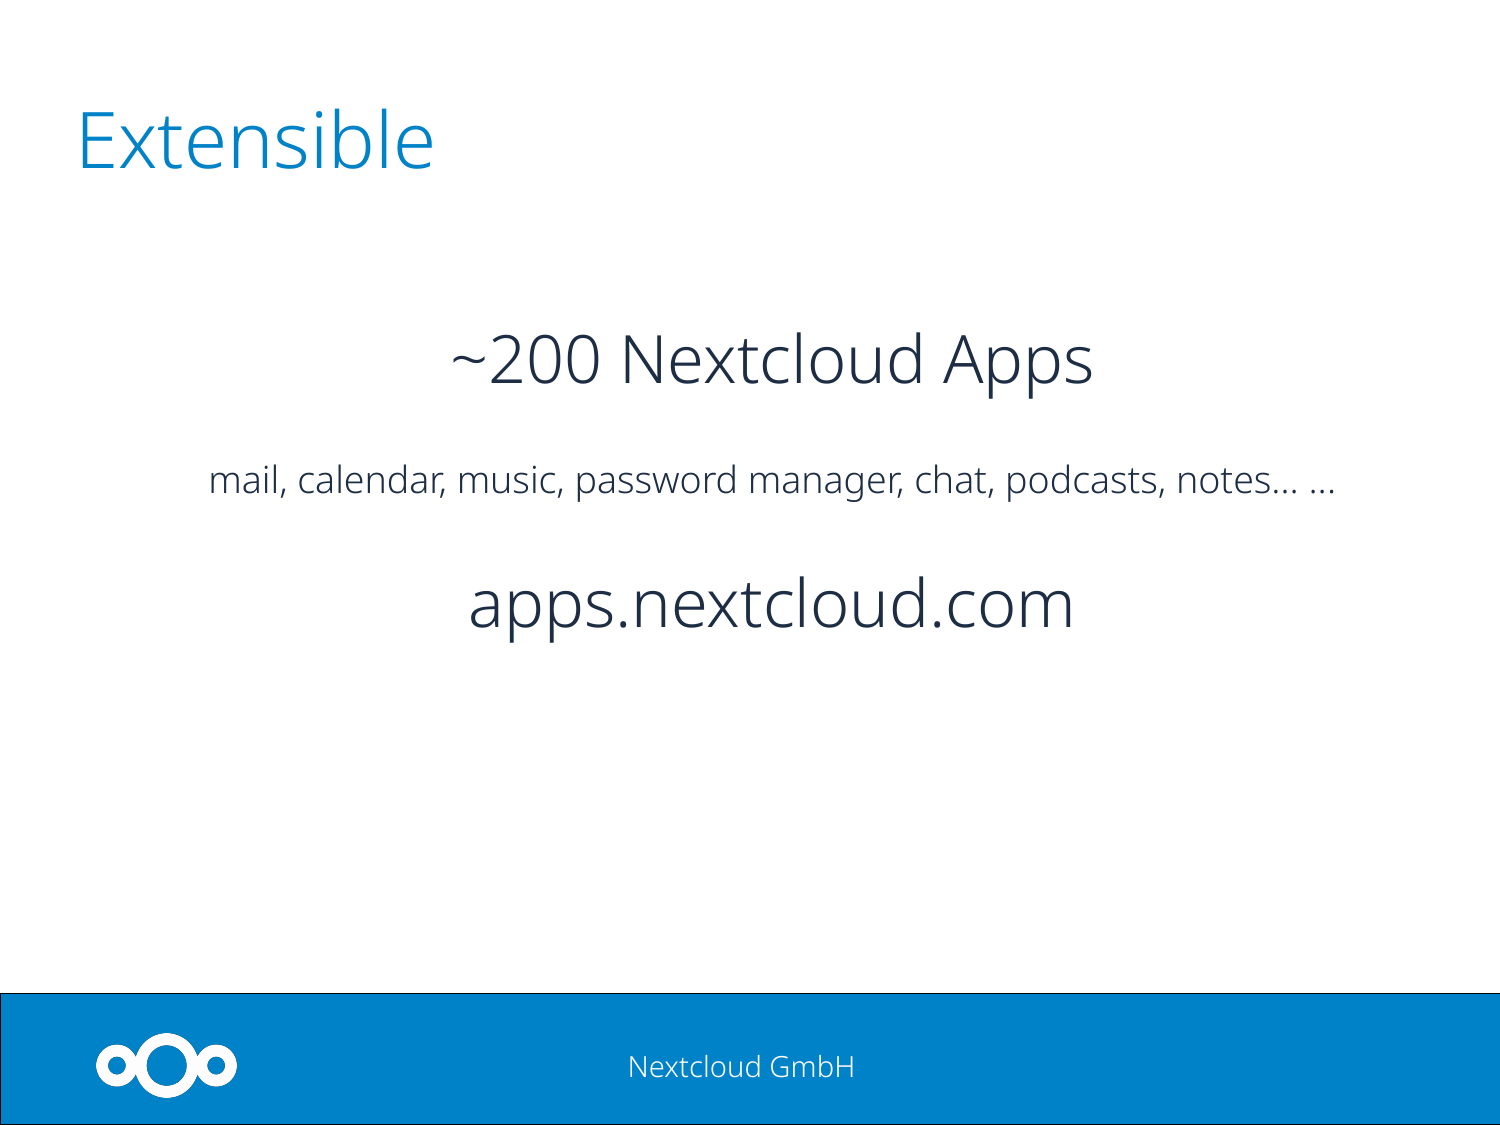

# Extensible
~200 Nextcloud Apps
mail, calendar, music, password manager, chat, podcasts, notes… ...
apps.nextcloud.com